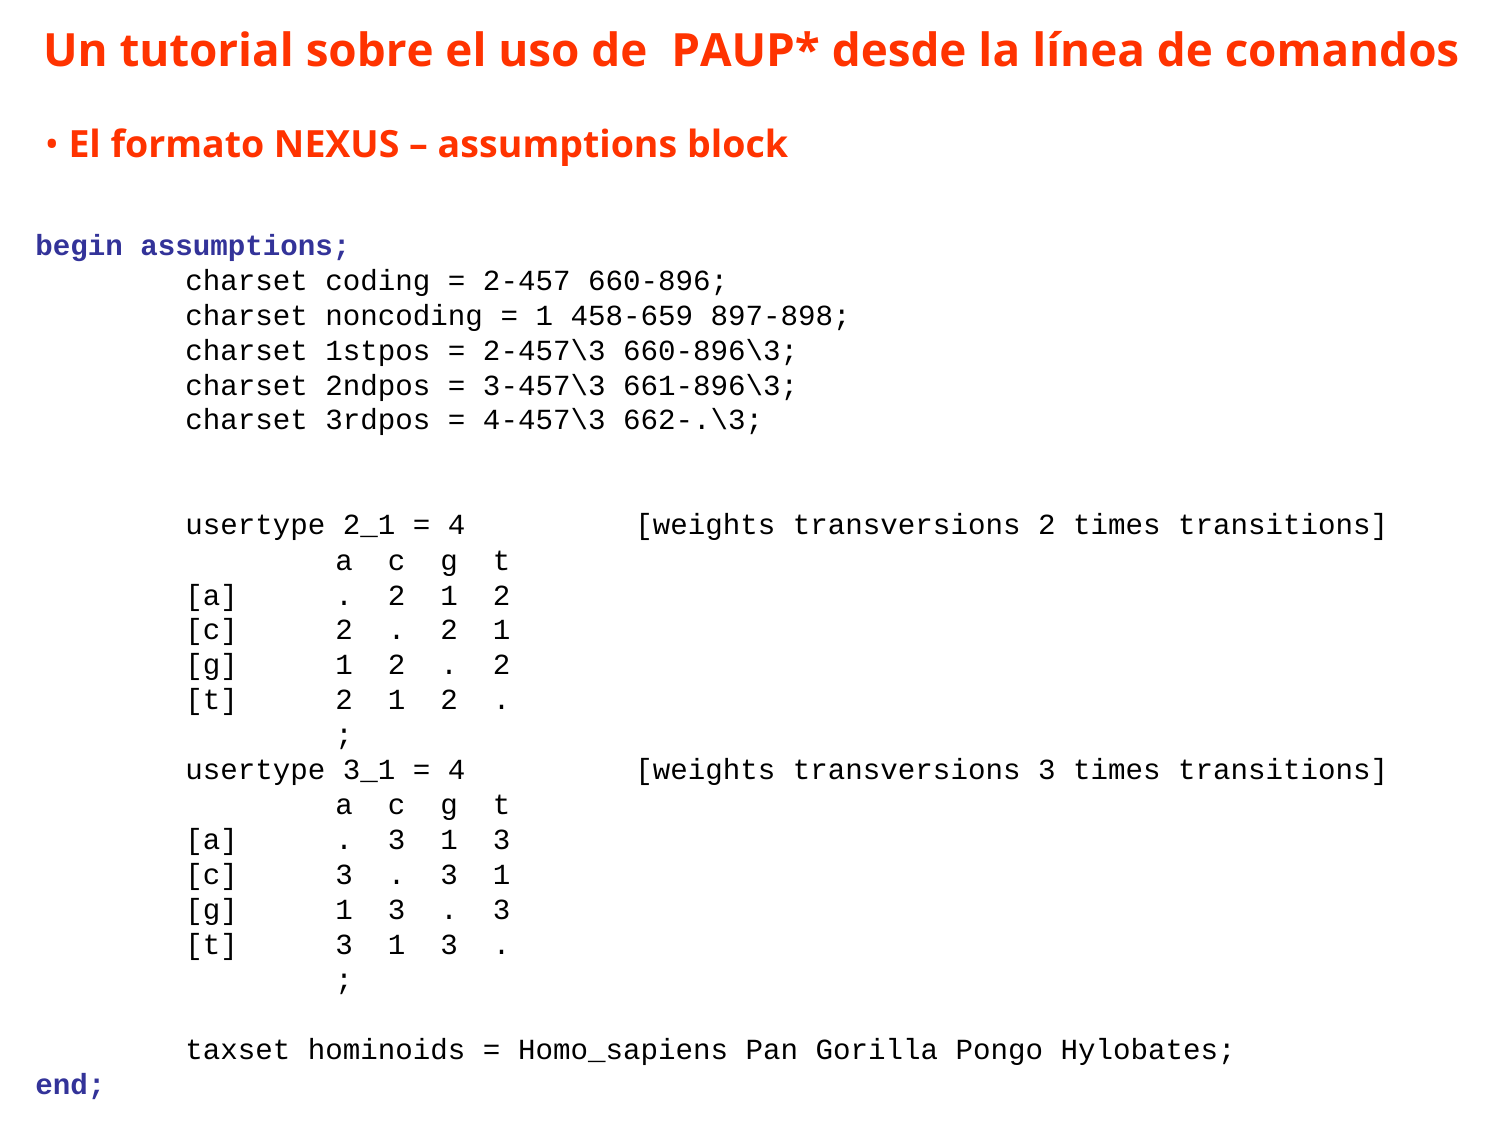

Un tutorial sobre el uso de PAUP* desde la línea de comandos
 El formato NEXUS – assumptions block
begin assumptions;
	charset coding = 2-457 660-896;
	charset noncoding = 1 458-659 897-898;
	charset 1stpos = 2-457\3 660-896\3;
	charset 2ndpos = 3-457\3 661-896\3;
	charset 3rdpos = 4-457\3 662-.\3;
	usertype 2_1 = 4		[weights transversions 2 times transitions]
		a c g t
	[a]	. 2 1 2
	[c] 	2 . 2 1
	[g]	1 2 . 2
	[t]	2 1 2 .
		;
	usertype 3_1 = 4		[weights transversions 3 times transitions]
		a c g t
	[a]	. 3 1 3
	[c] 	3 . 3 1
	[g]	1 3 . 3
	[t]	3 1 3 .
		;
	taxset hominoids = Homo_sapiens Pan Gorilla Pongo Hylobates;
end;